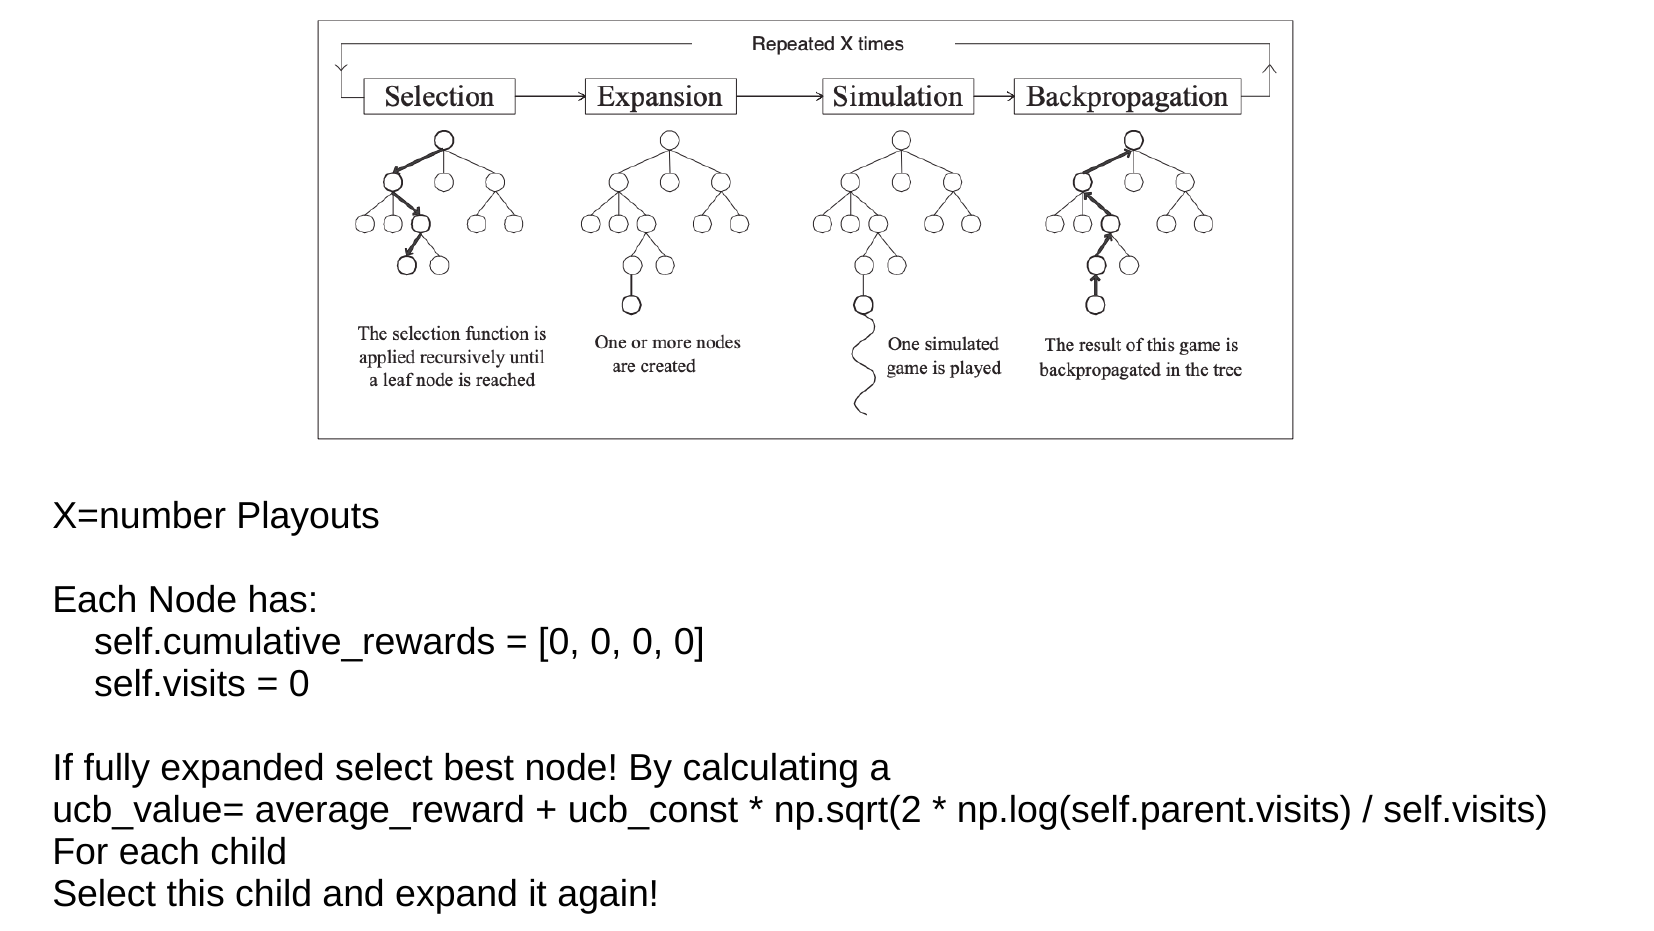

X=number Playouts
Each Node has:
 self.cumulative_rewards = [0, 0, 0, 0]
 self.visits = 0
If fully expanded select best node! By calculating a
ucb_value= average_reward + ucb_const * np.sqrt(2 * np.log(self.parent.visits) / self.visits)
For each child
Select this child and expand it again!